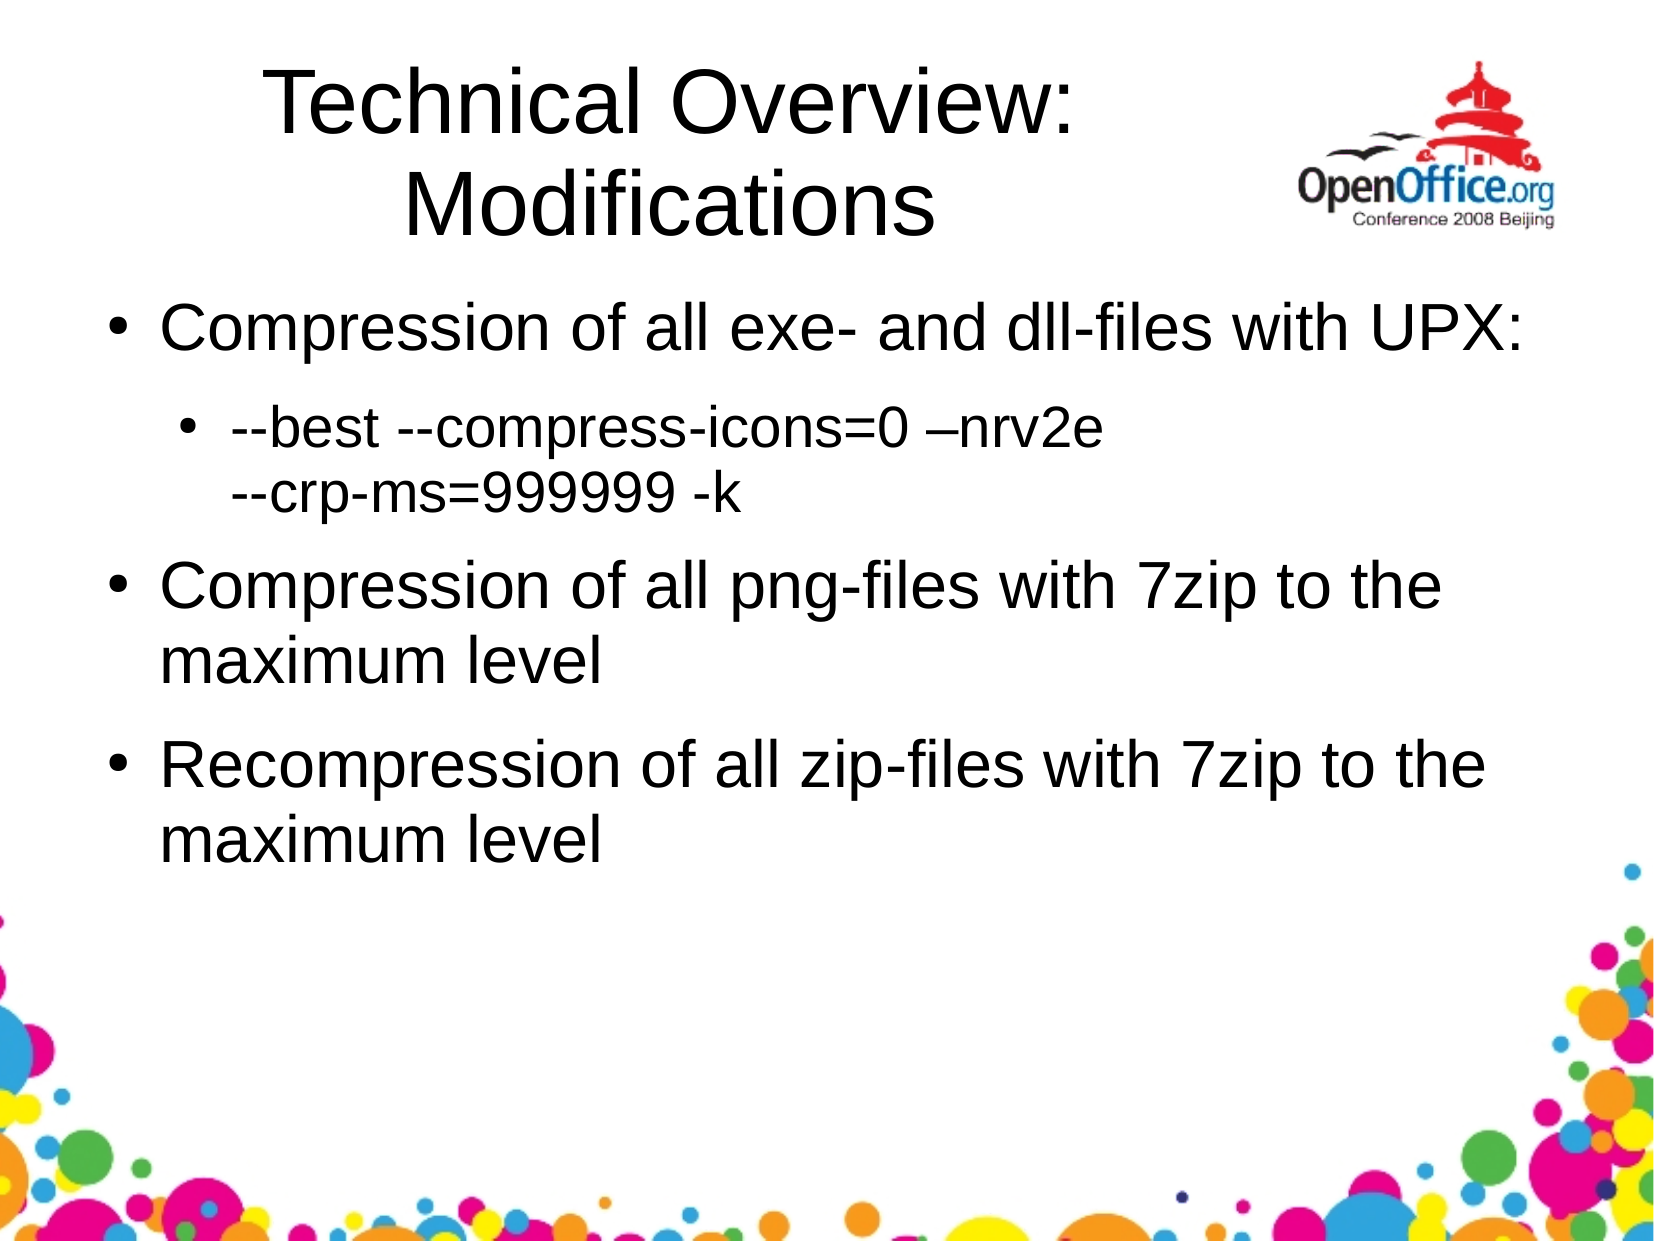

# Technical Overview: Modifications
Compression of all exe- and dll-files with UPX:
--best --compress-icons=0 –nrv2e
--crp-ms=999999 -k
Compression of all png-files with 7zip to the maximum level
Recompression of all zip-files with 7zip to the maximum level